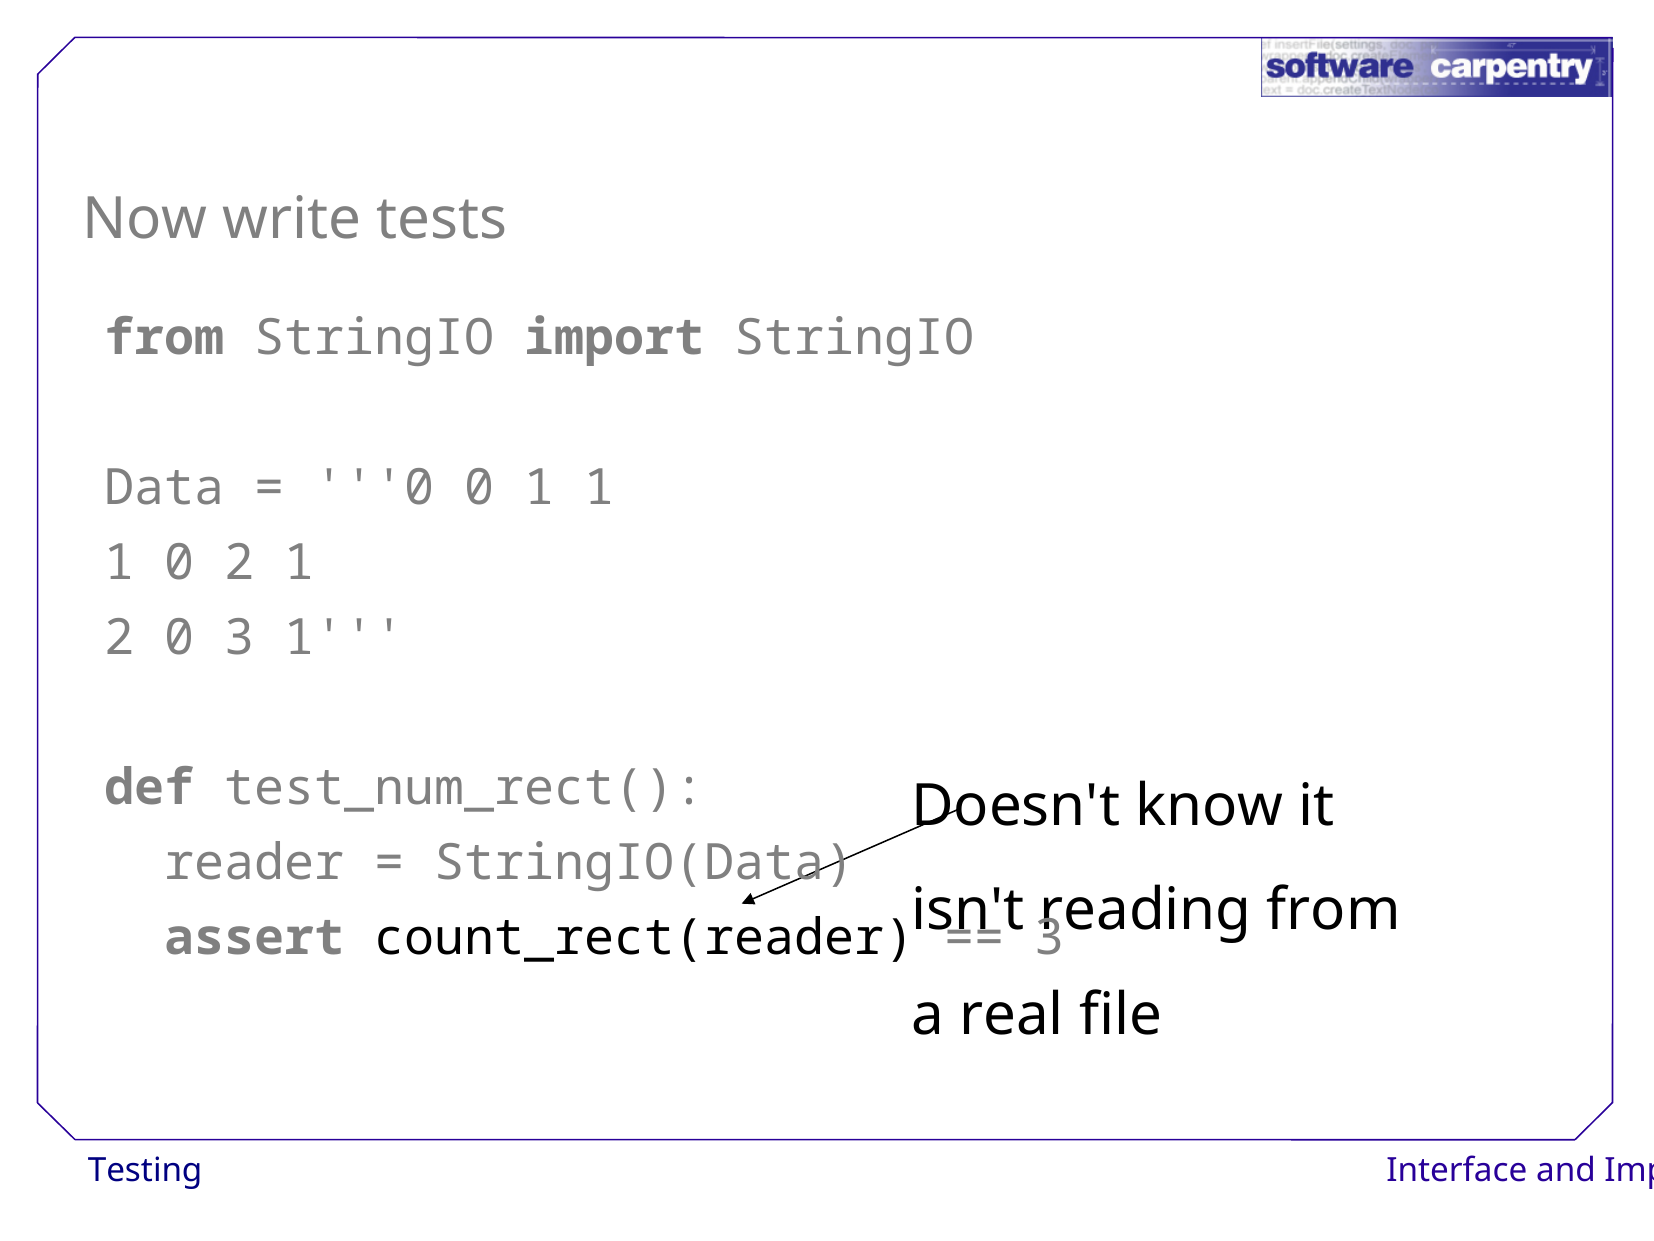

Now write tests
from StringIO import StringIO
Data = '''0 0 1 1
1 0 2 1
2 0 3 1'''
def test_num_rect():
 reader = StringIO(Data)
 assert count_rect(reader) == 3
Doesn't know it
isn't reading from
a real file